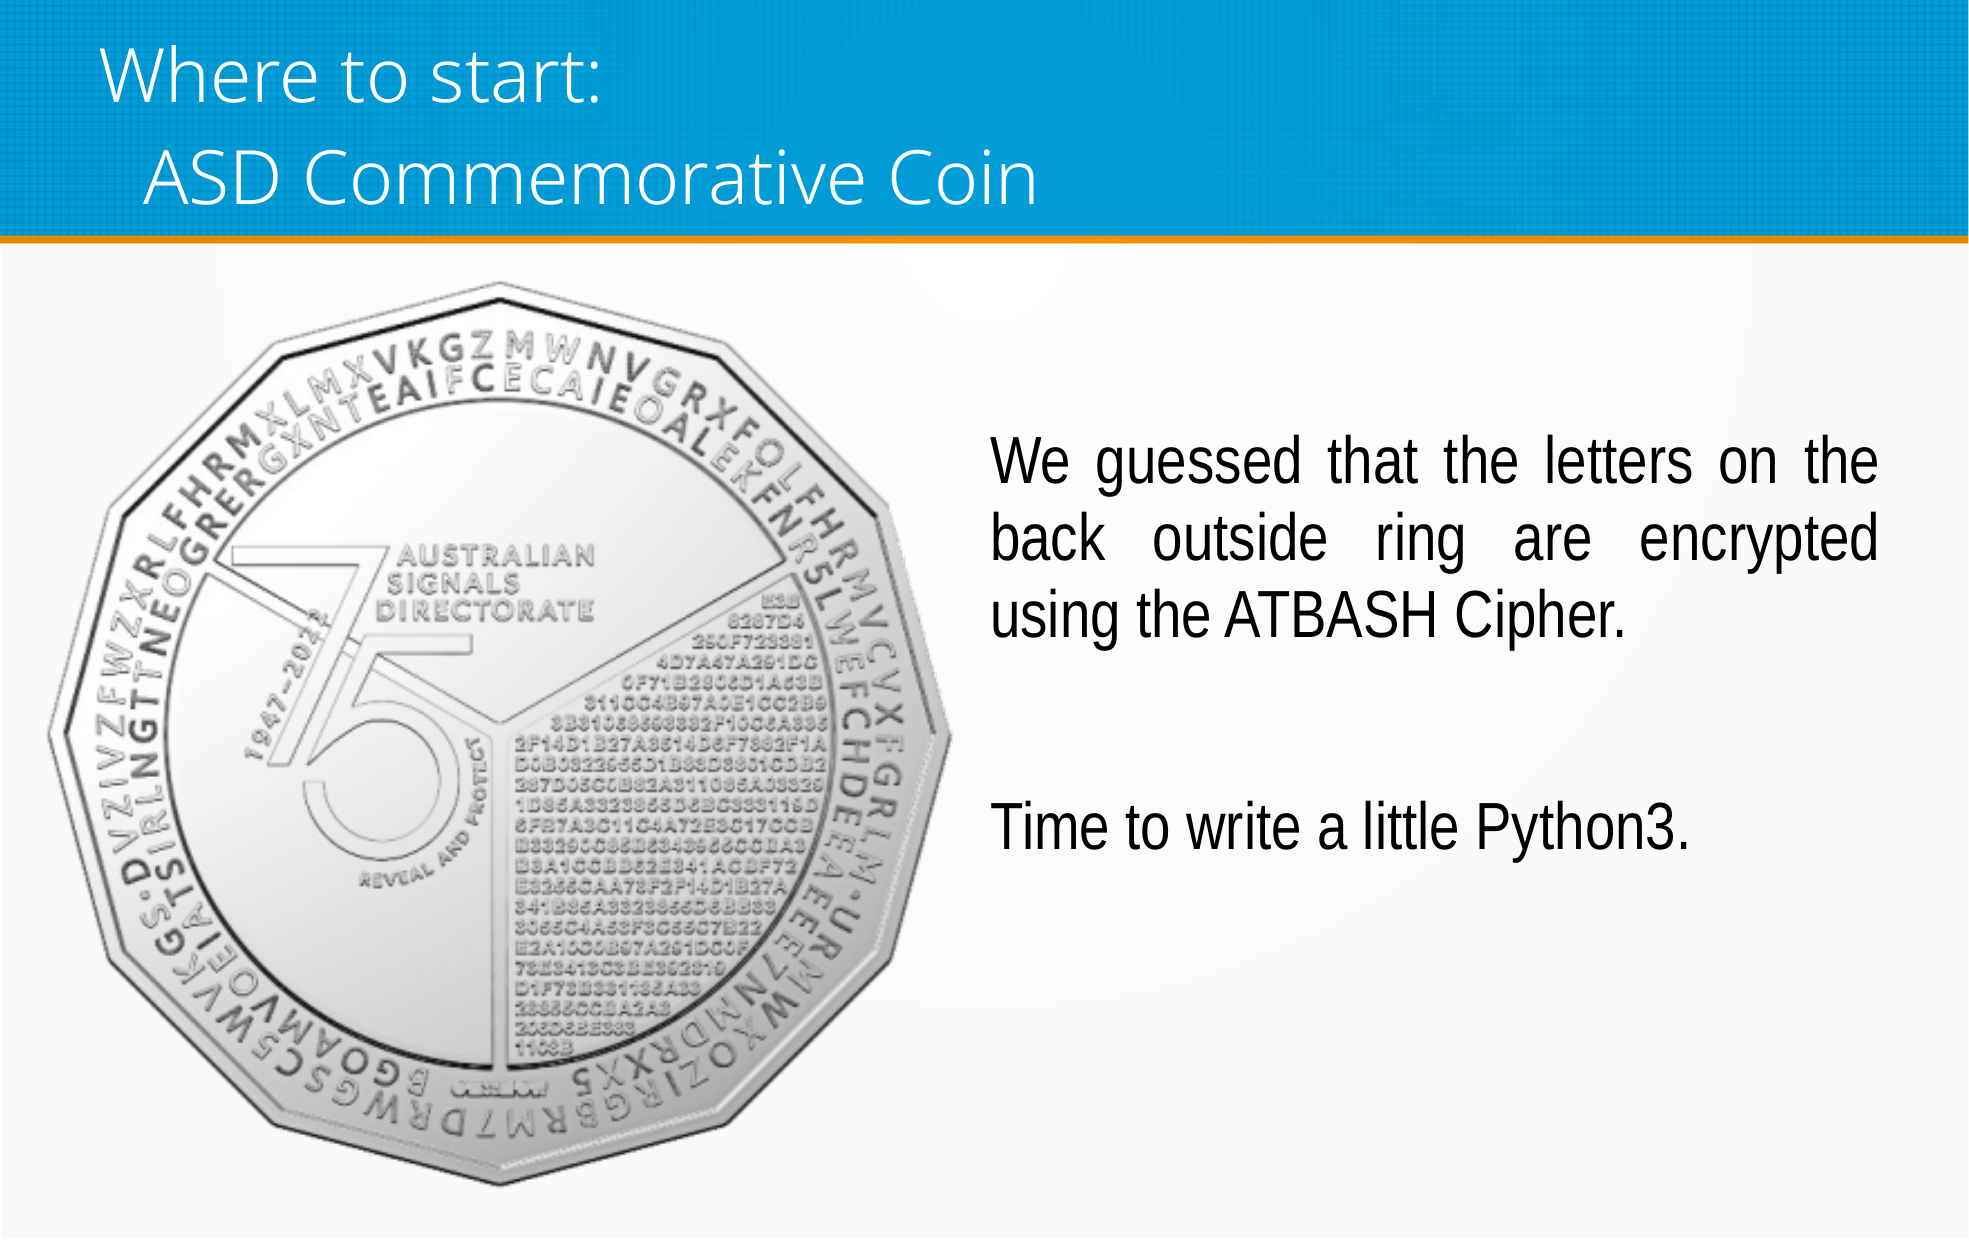

# Where to start: ASD Commemorative Coin
We guessed that the letters on the back outside ring are encrypted using the ATBASH Cipher.
Time to write a little Python3.